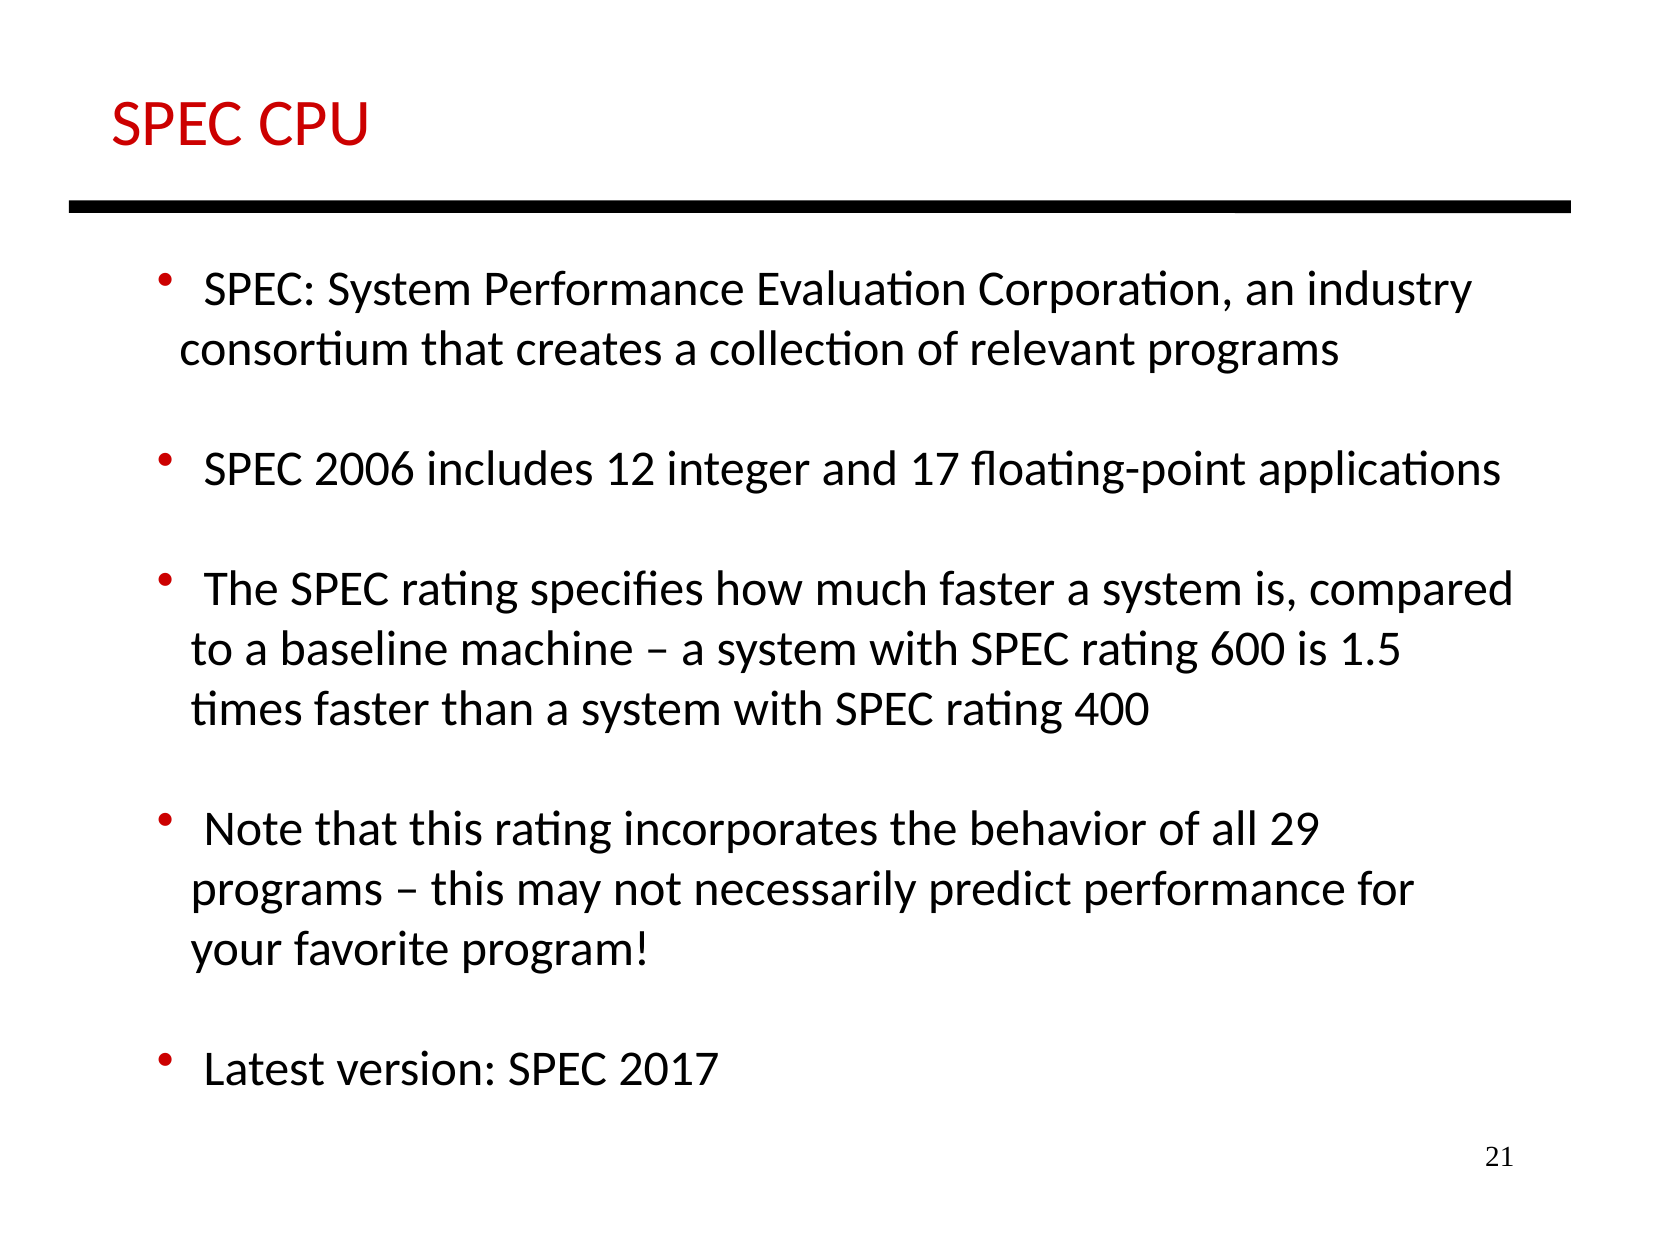

SPEC CPU
 SPEC: System Performance Evaluation Corporation, an industry
 consortium that creates a collection of relevant programs
 SPEC 2006 includes 12 integer and 17 floating-point applications
 The SPEC rating specifies how much faster a system is, compared
 to a baseline machine – a system with SPEC rating 600 is 1.5
 times faster than a system with SPEC rating 400
 Note that this rating incorporates the behavior of all 29
 programs – this may not necessarily predict performance for
 your favorite program!
 Latest version: SPEC 2017